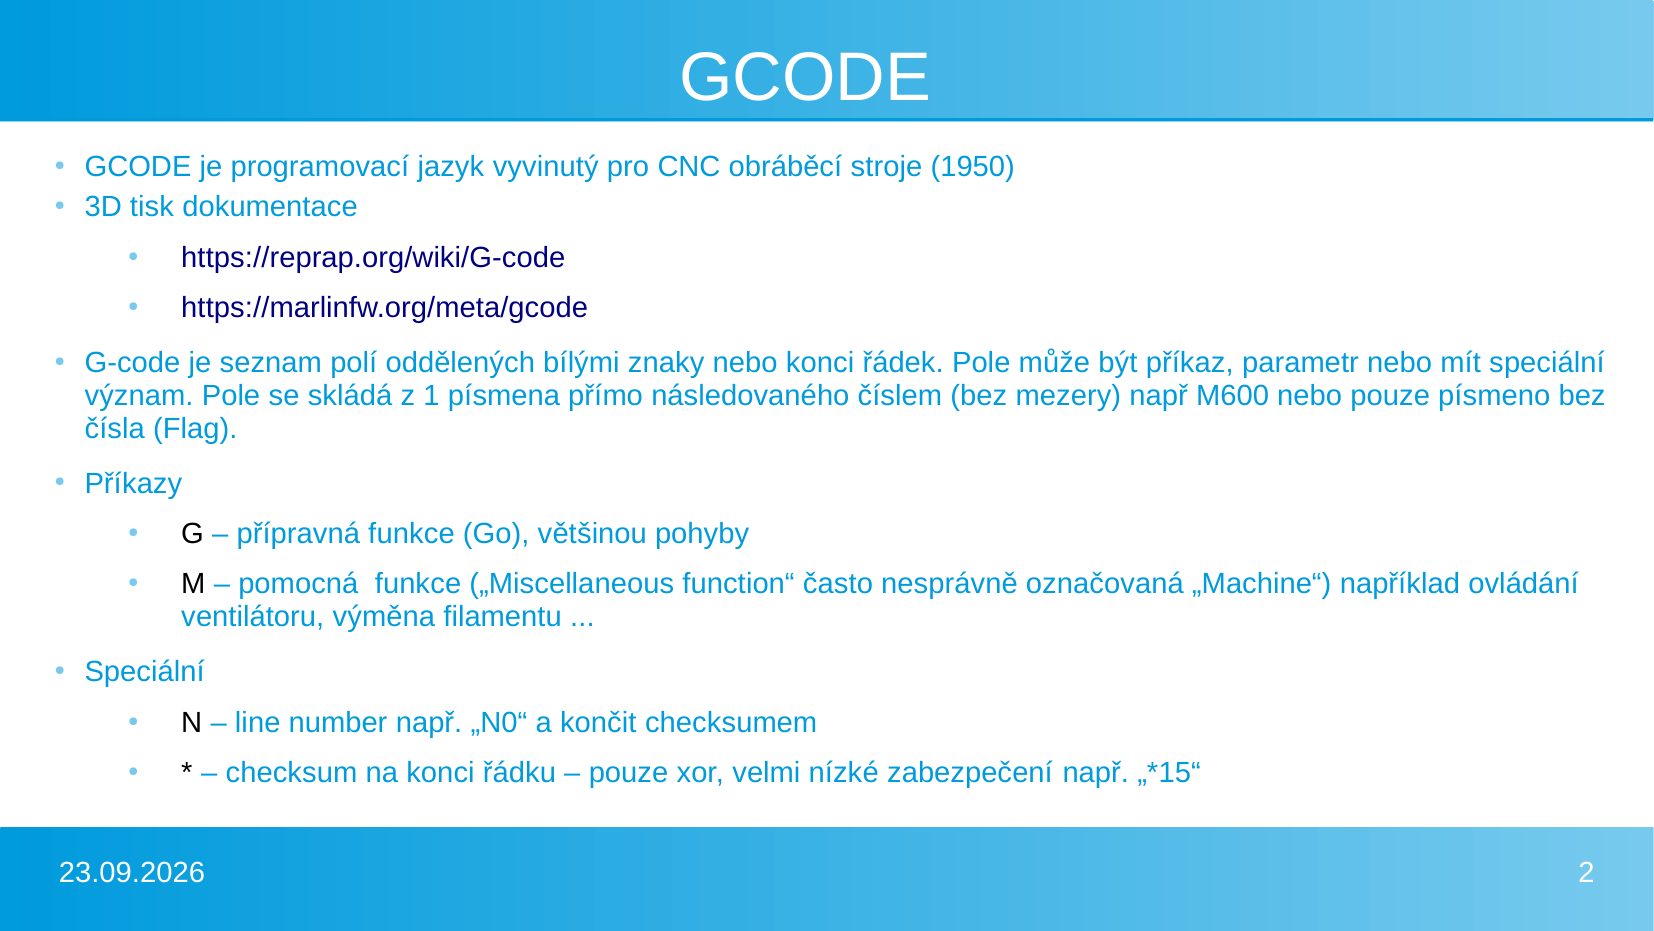

# GCODE
GCODE je programovací jazyk vyvinutý pro CNC obráběcí stroje (1950)
3D tisk dokumentace
https://reprap.org/wiki/G-code
https://marlinfw.org/meta/gcode
G-code je seznam polí oddělených bílými znaky nebo konci řádek. Pole může být příkaz, parametr nebo mít speciální význam. Pole se skládá z 1 písmena přímo následovaného číslem (bez mezery) např M600 nebo pouze písmeno bez čísla (Flag).
Příkazy
G – přípravná funkce (Go), většinou pohyby
M – pomocná funkce („Miscellaneous function“ často nesprávně označovaná „Machine“) například ovládání ventilátoru, výměna filamentu ...
Speciální
N – line number např. „N0“ a končit checksumem
* – checksum na konci řádku – pouze xor, velmi nízké zabezpečení např. „*15“
2